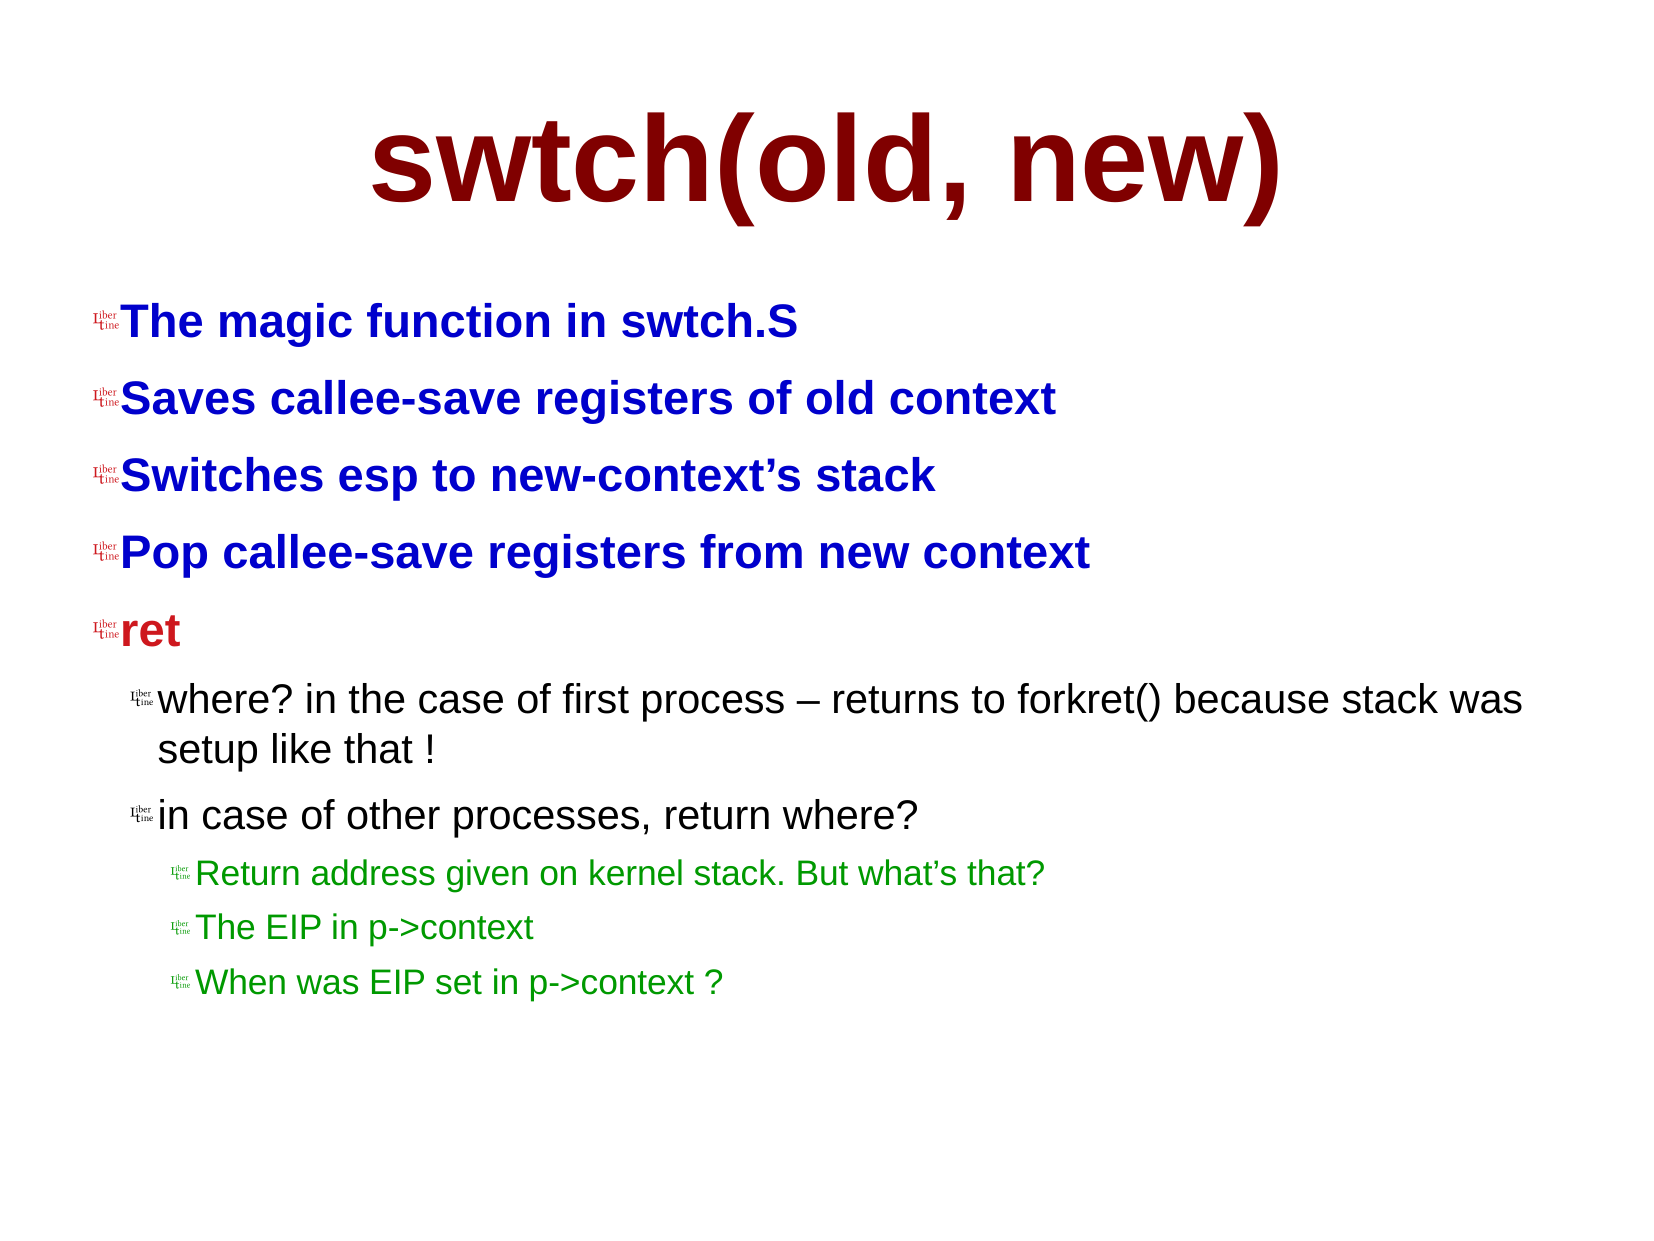

# swtch(old, new)
The magic function in swtch.S
Saves callee-save registers of old context
Switches esp to new-context’s stack
Pop callee-save registers from new context
ret
where? in the case of first process – returns to forkret() because stack was setup like that !
in case of other processes, return where?
Return address given on kernel stack. But what’s that?
The EIP in p->context
When was EIP set in p->context ?